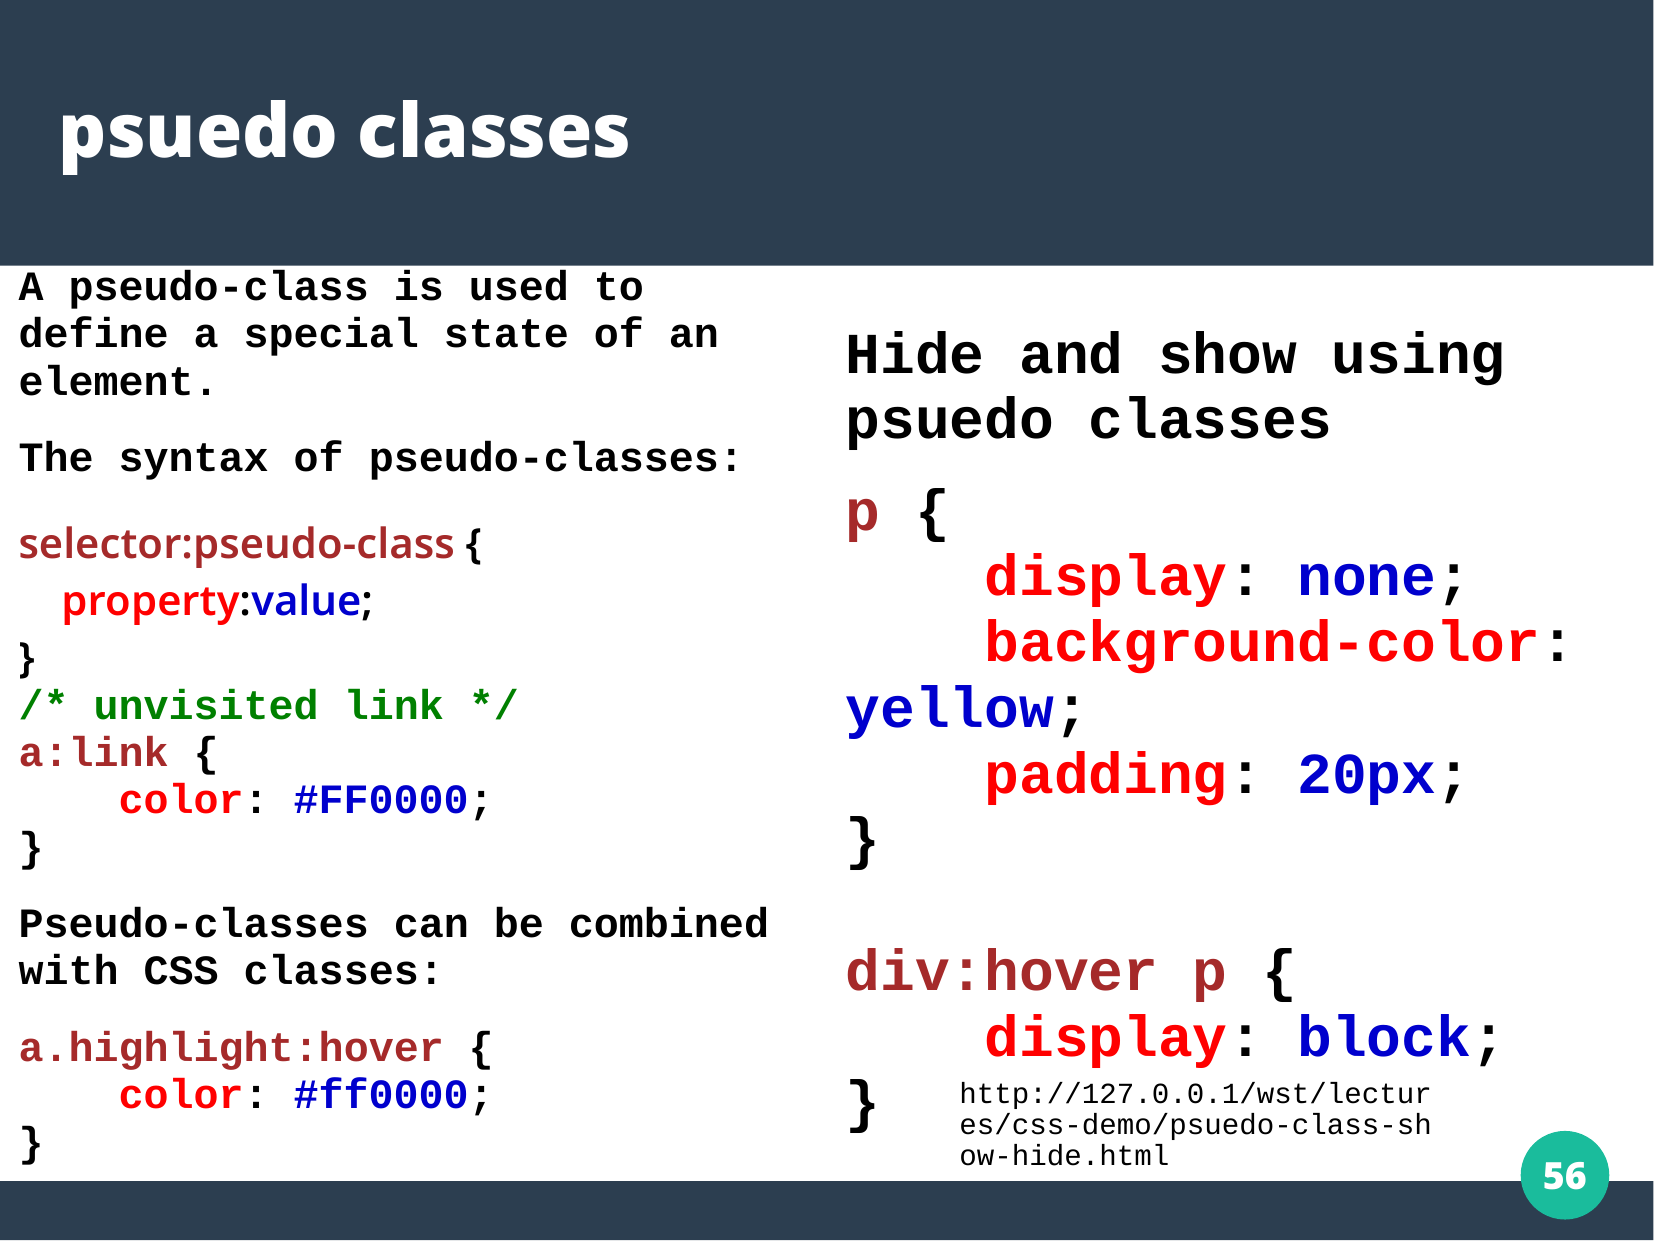

# psuedo classes
A pseudo-class is used to define a special state of an element.
The syntax of pseudo-classes:
selector:pseudo-class {
    property:value;
}
/* unvisited link */
a:link {
    color: #FF0000;
}
Pseudo-classes can be combined with CSS classes:
a.highlight:hover {
    color: #ff0000;
}
Hide and show using psuedo classes
p {
    display: none;
    background-color: yellow;
    padding: 20px;
}
div:hover p {
    display: block;
}
http://127.0.0.1/wst/lectures/css-demo/psuedo-class-show-hide.html
56